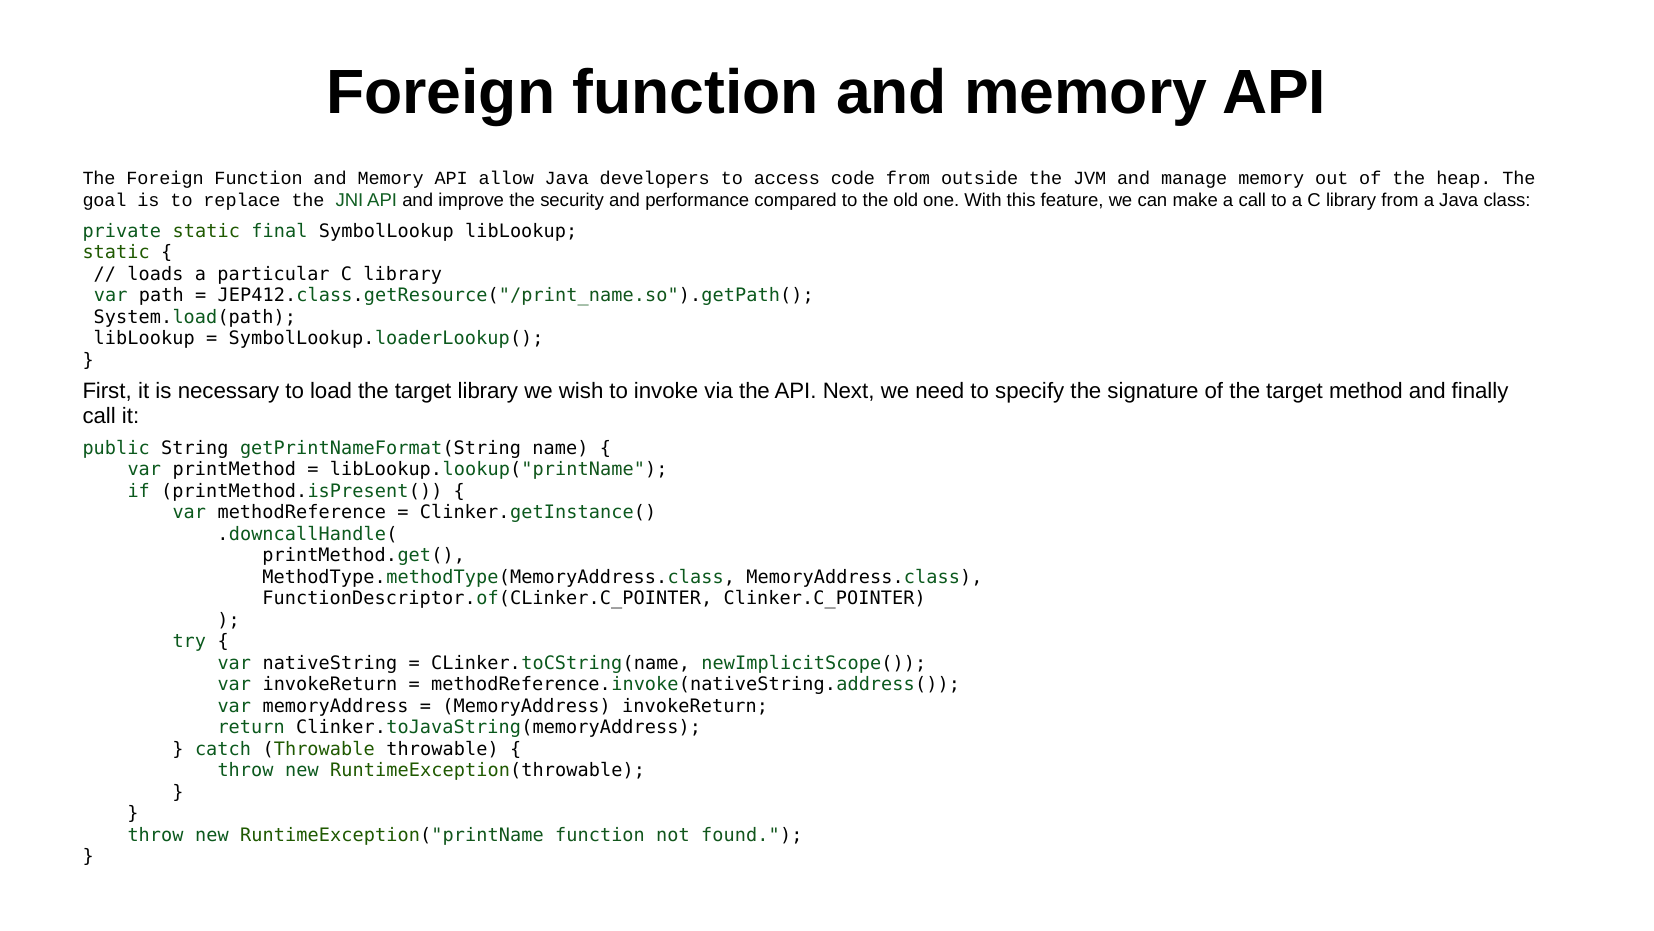

# Foreign function and memory API
The Foreign Function and Memory API allow Java developers to access code from outside the JVM and manage memory out of the heap. The goal is to replace the JNI API and improve the security and performance compared to the old one. With this feature, we can make a call to a C library from a Java class:
private static final SymbolLookup libLookup;
static {
 // loads a particular C library
 var path = JEP412.class.getResource("/print_name.so").getPath();
 System.load(path);
 libLookup = SymbolLookup.loaderLookup();
}
First, it is necessary to load the target library we wish to invoke via the API. Next, we need to specify the signature of the target method and finally call it:
public String getPrintNameFormat(String name) {
 var printMethod = libLookup.lookup("printName");
 if (printMethod.isPresent()) {
 var methodReference = Clinker.getInstance()
 .downcallHandle(
 printMethod.get(),
 MethodType.methodType(MemoryAddress.class, MemoryAddress.class),
 FunctionDescriptor.of(CLinker.C_POINTER, Clinker.C_POINTER)
 );
 try {
 var nativeString = CLinker.toCString(name, newImplicitScope());
 var invokeReturn = methodReference.invoke(nativeString.address());
 var memoryAddress = (MemoryAddress) invokeReturn;
 return Clinker.toJavaString(memoryAddress);
 } catch (Throwable throwable) {
 throw new RuntimeException(throwable);
 }
 }
 throw new RuntimeException("printName function not found.");
}